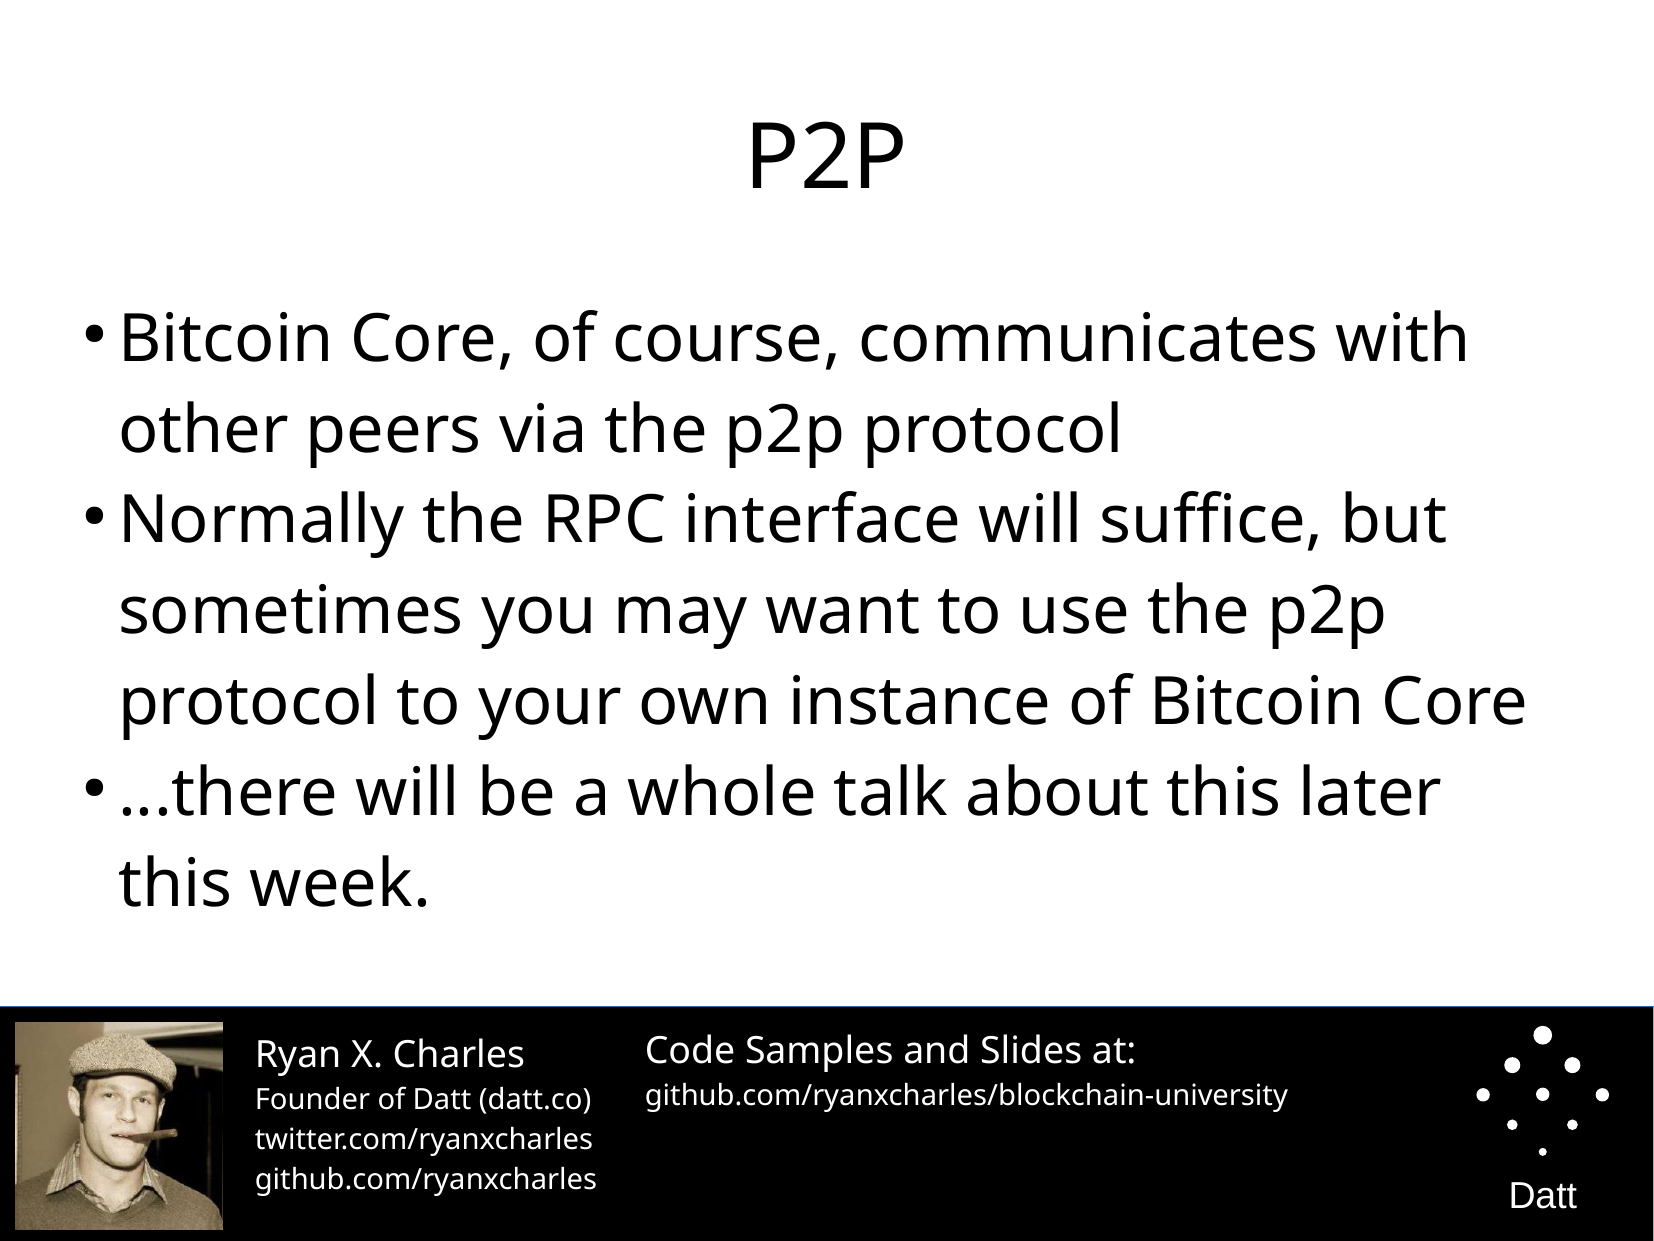

# P2P
Bitcoin Core, of course, communicates with other peers via the p2p protocol
Normally the RPC interface will suffice, but sometimes you may want to use the p2p protocol to your own instance of Bitcoin Core
...there will be a whole talk about this later this week.
Code Samples and Slides at:
github.com/ryanxcharles/blockchain-university
Ryan X. Charles
Founder of Datt (datt.co)
twitter.com/ryanxcharles
github.com/ryanxcharles
Datt